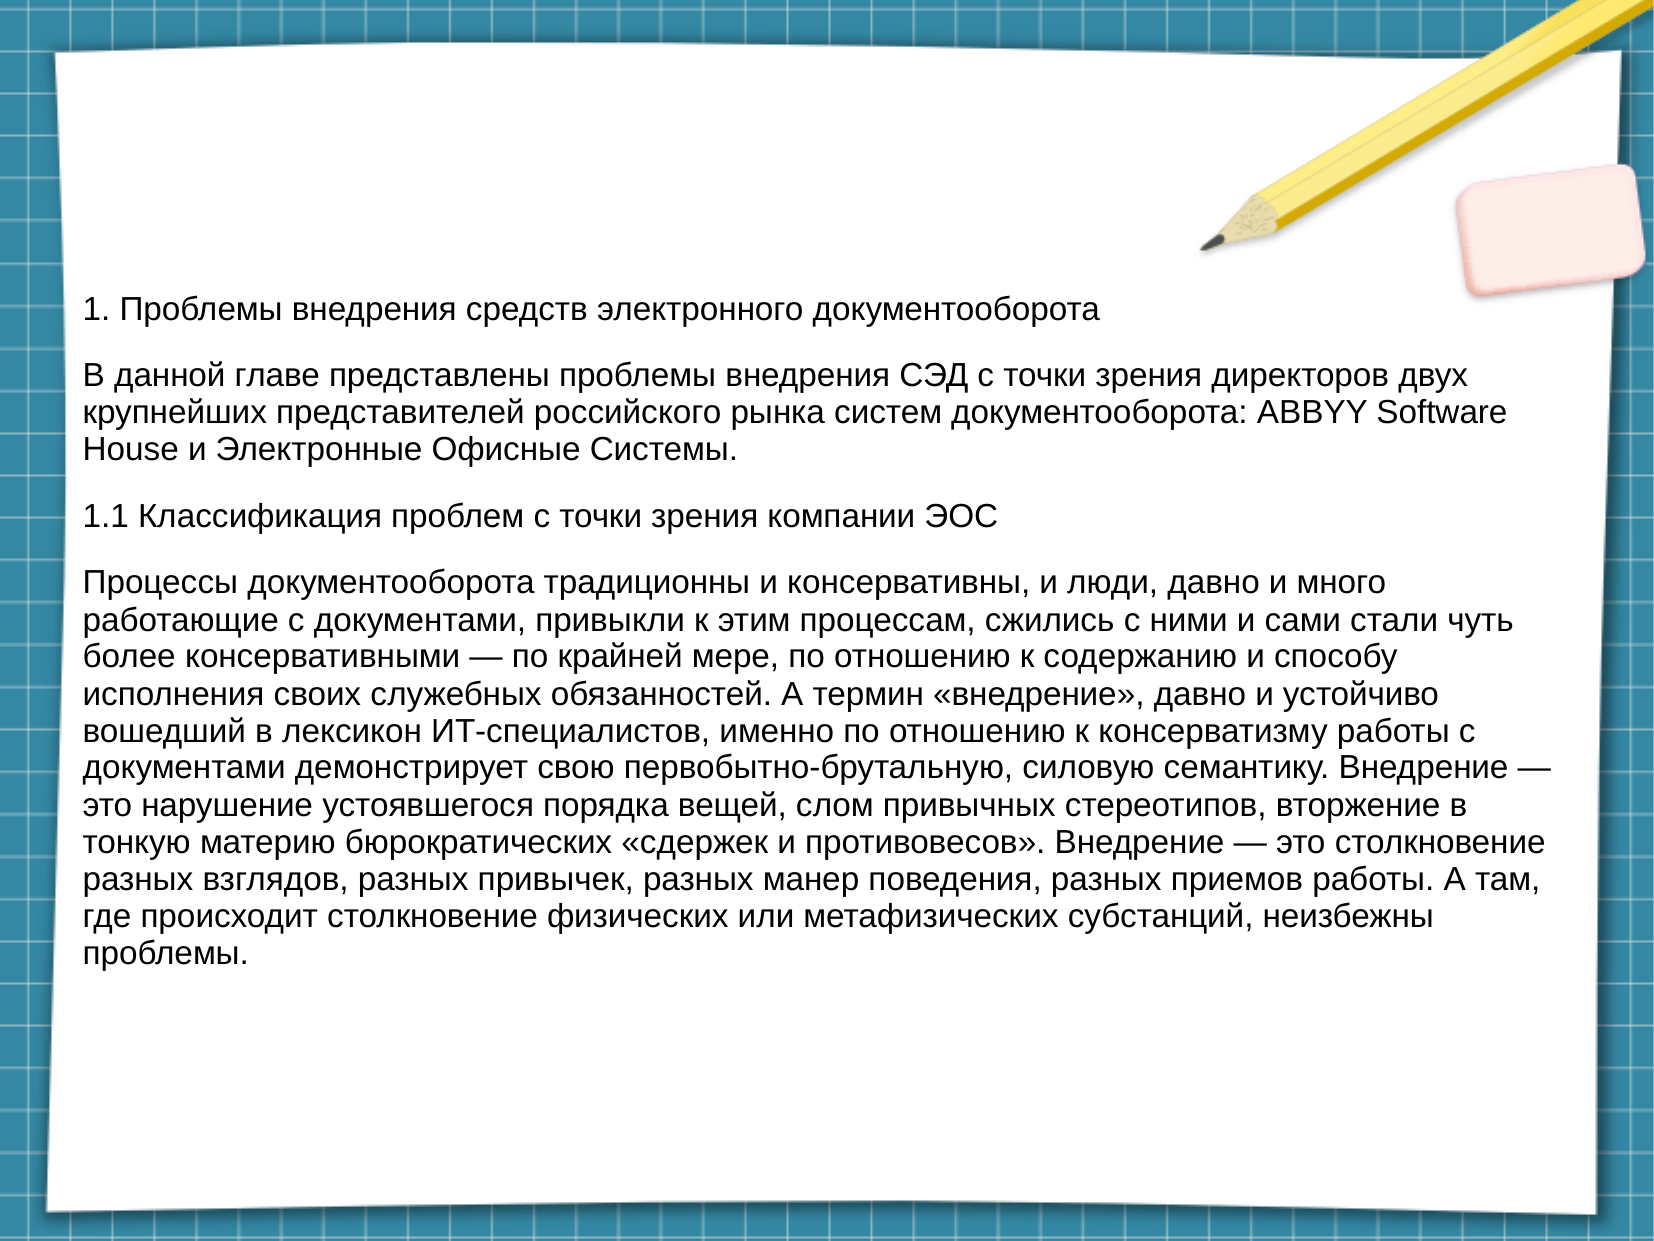

#
1. Проблемы внедрения средств электронного документооборота
В данной главе представлены проблемы внедрения СЭД с точки зрения директоров двух крупнейших представителей российского рынка систем документооборота: ABBYY Software House и Электронные Офисные Системы.
1.1 Классификация проблем с точки зрения компании ЭОС
Процессы документооборота традиционны и консервативны, и люди, давно и много работающие с документами, привыкли к этим процессам, сжились с ними и сами стали чуть более консервативными — по крайней мере, по отношению к содержанию и способу исполнения своих служебных обязанностей. А термин «внедрение», давно и устойчиво вошедший в лексикон ИТ-специалистов, именно по отношению к консерватизму работы с документами демонстрирует свою первобытно-брутальную, силовую семантику. Внедрение — это нарушение устоявшегося порядка вещей, слом привычных стереотипов, вторжение в тонкую материю бюрократических «сдержек и противовесов». Внедрение — это столкновение разных взглядов, разных привычек, разных манер поведения, разных приемов работы. А там, где происходит столкновение физических или метафизических субстанций, неизбежны проблемы.